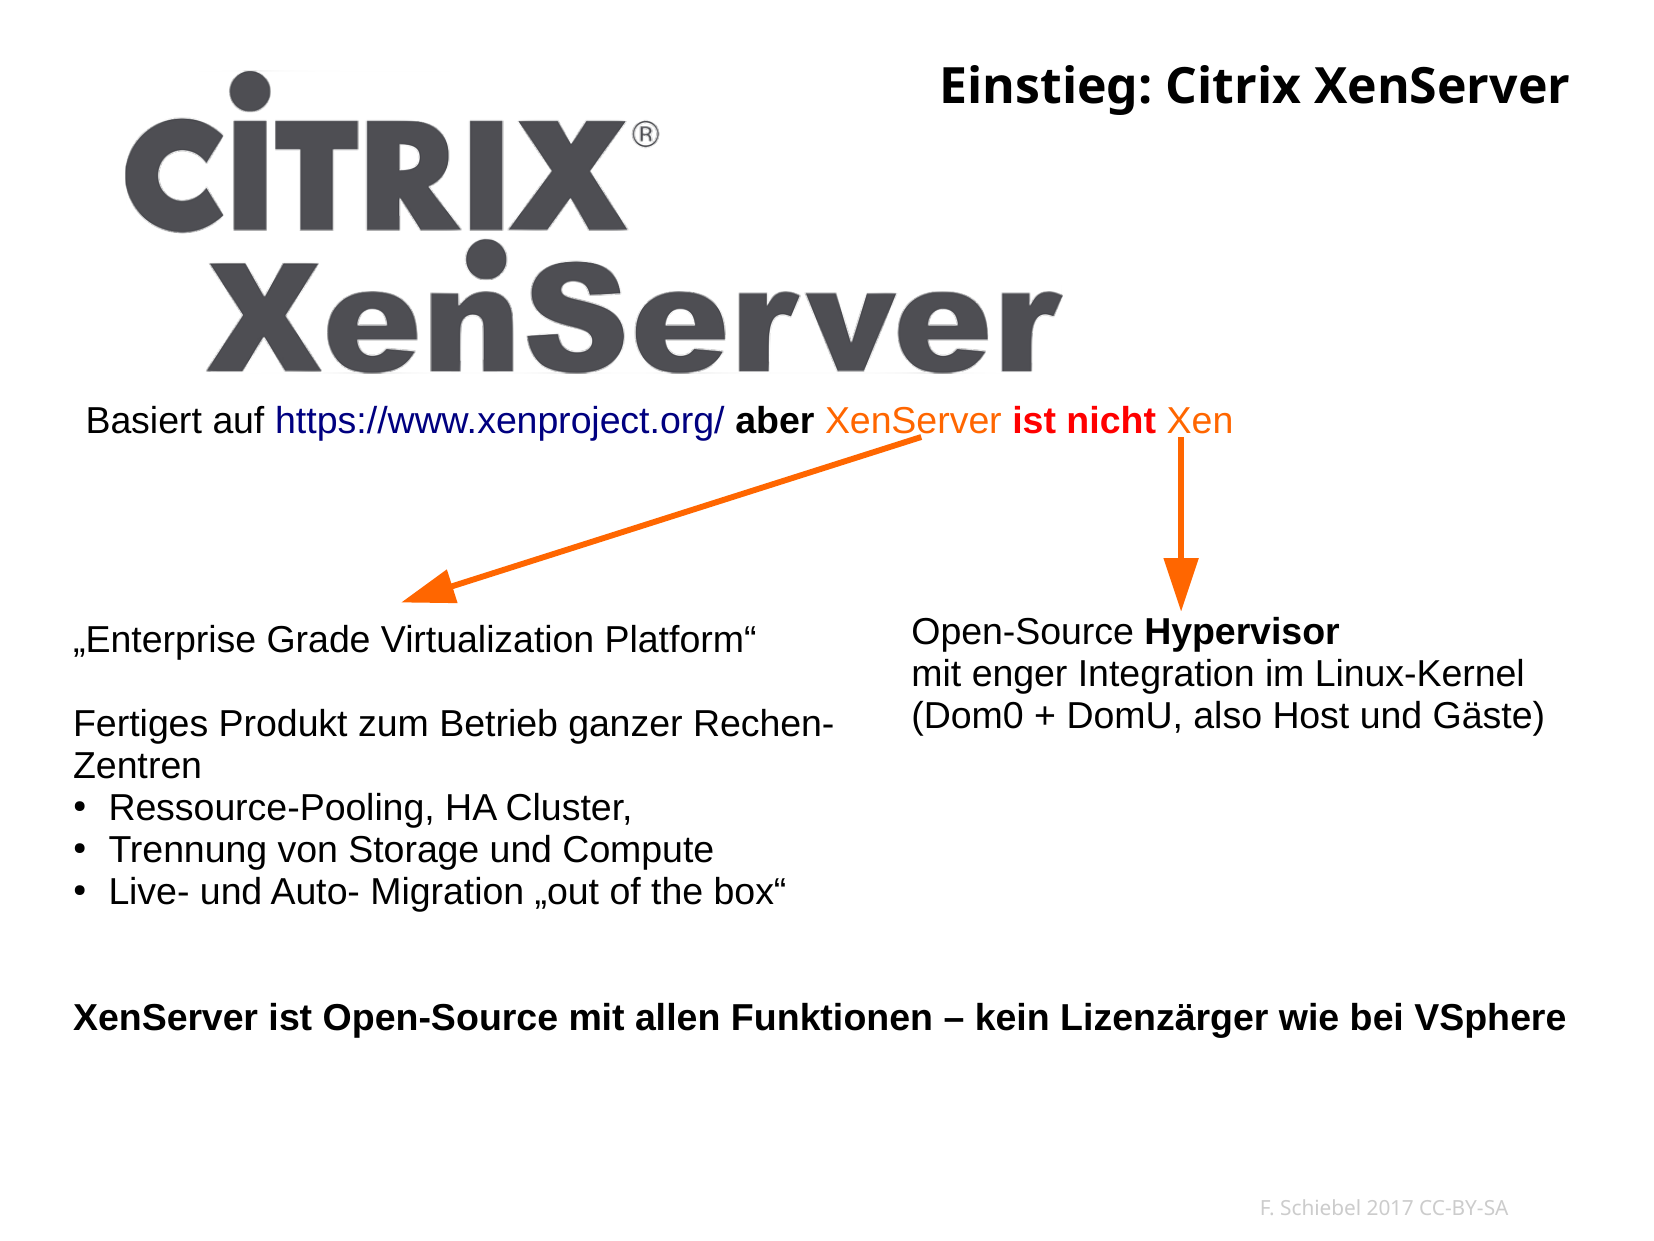

# Einstieg: Citrix XenServer
Basiert auf https://www.xenproject.org/ aber XenServer ist nicht Xen
Open-Source Hypervisor
mit enger Integration im Linux-Kernel
(Dom0 + DomU, also Host und Gäste)
„Enterprise Grade Virtualization Platform“
Fertiges Produkt zum Betrieb ganzer Rechen-
Zentren
Ressource-Pooling, HA Cluster,
Trennung von Storage und Compute
Live- und Auto- Migration „out of the box“
XenServer ist Open-Source mit allen Funktionen – kein Lizenzärger wie bei VSphere